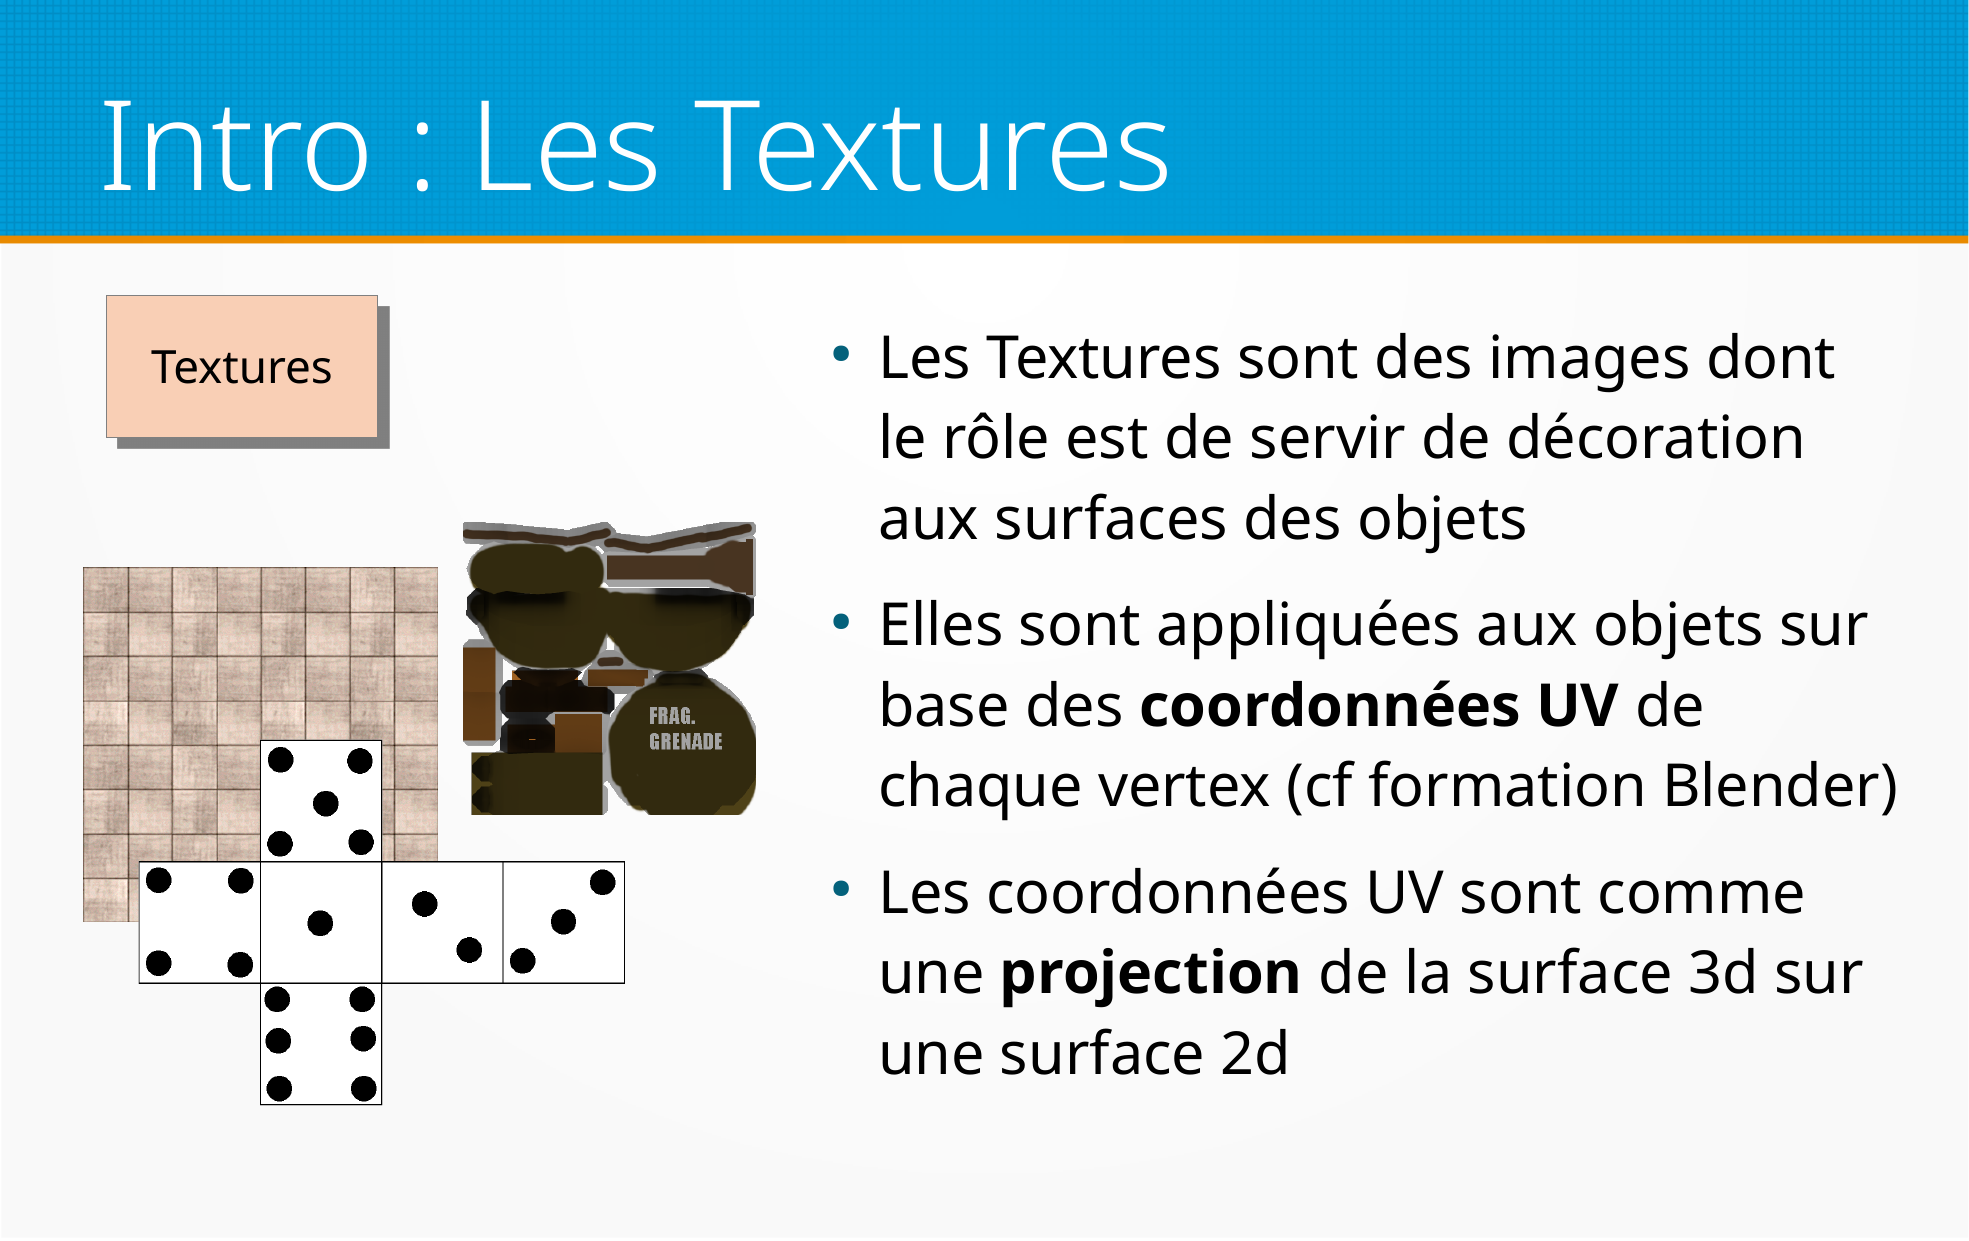

# Intro : Les Textures
Textures
Les Textures sont des images dont le rôle est de servir de décoration aux surfaces des objets
Elles sont appliquées aux objets sur base des coordonnées UV de chaque vertex (cf formation Blender)
Les coordonnées UV sont comme une projection de la surface 3d sur une surface 2d